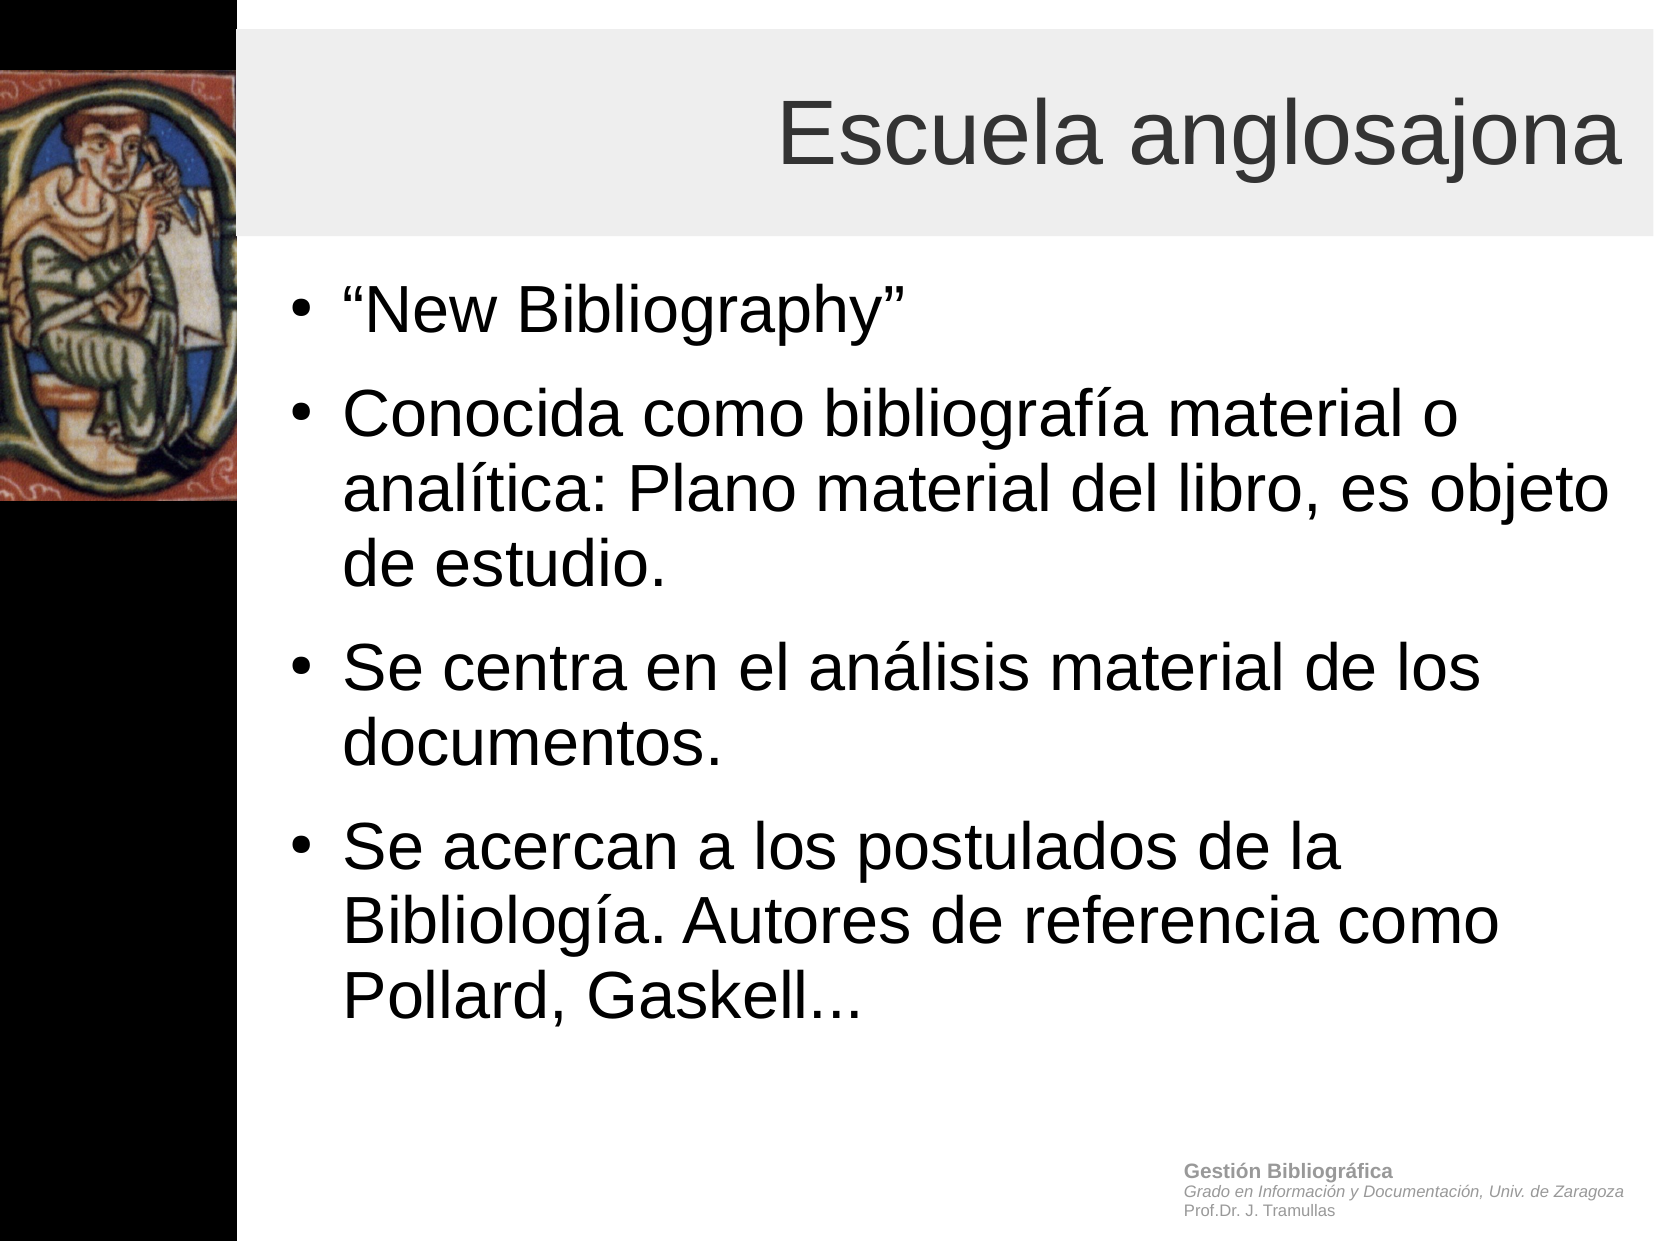

# Escuela anglosajona
“New Bibliography”
Conocida como bibliografía material o analítica: Plano material del libro, es objeto de estudio.
Se centra en el análisis material de los documentos.
Se acercan a los postulados de la Bibliología. Autores de referencia como Pollard, Gaskell...